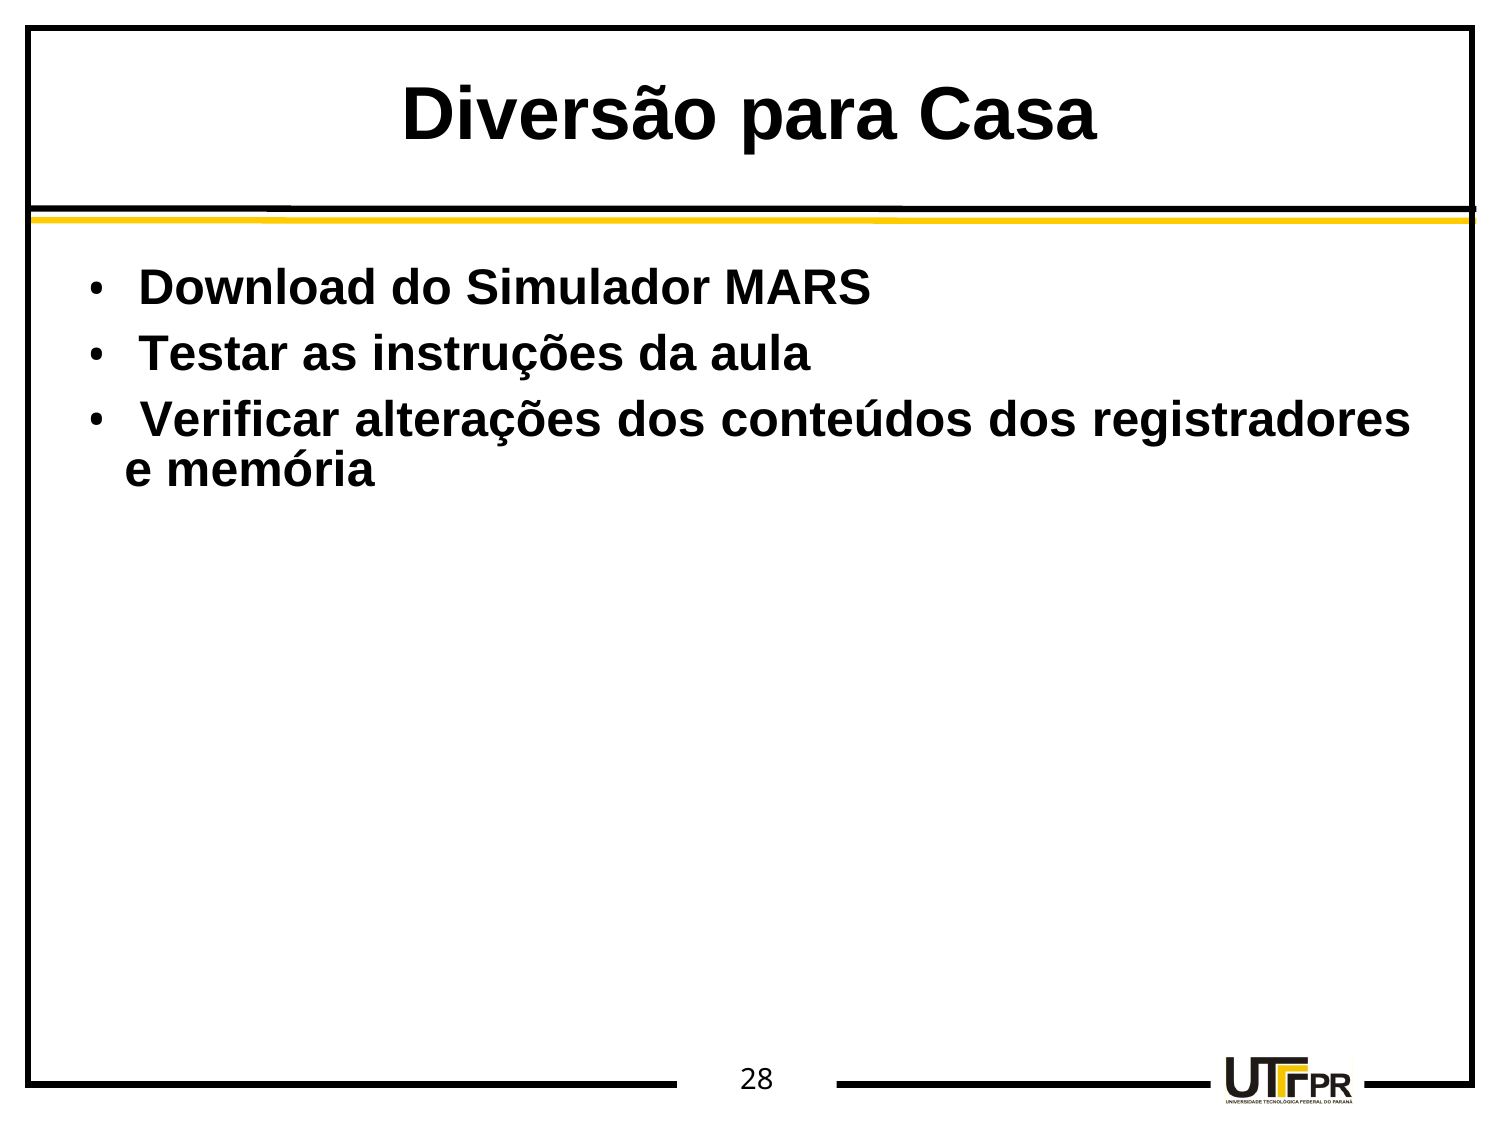

Diversão para Casa
# Download do Simulador MARS
 Testar as instruções da aula
 Verificar alterações dos conteúdos dos registradores e memória